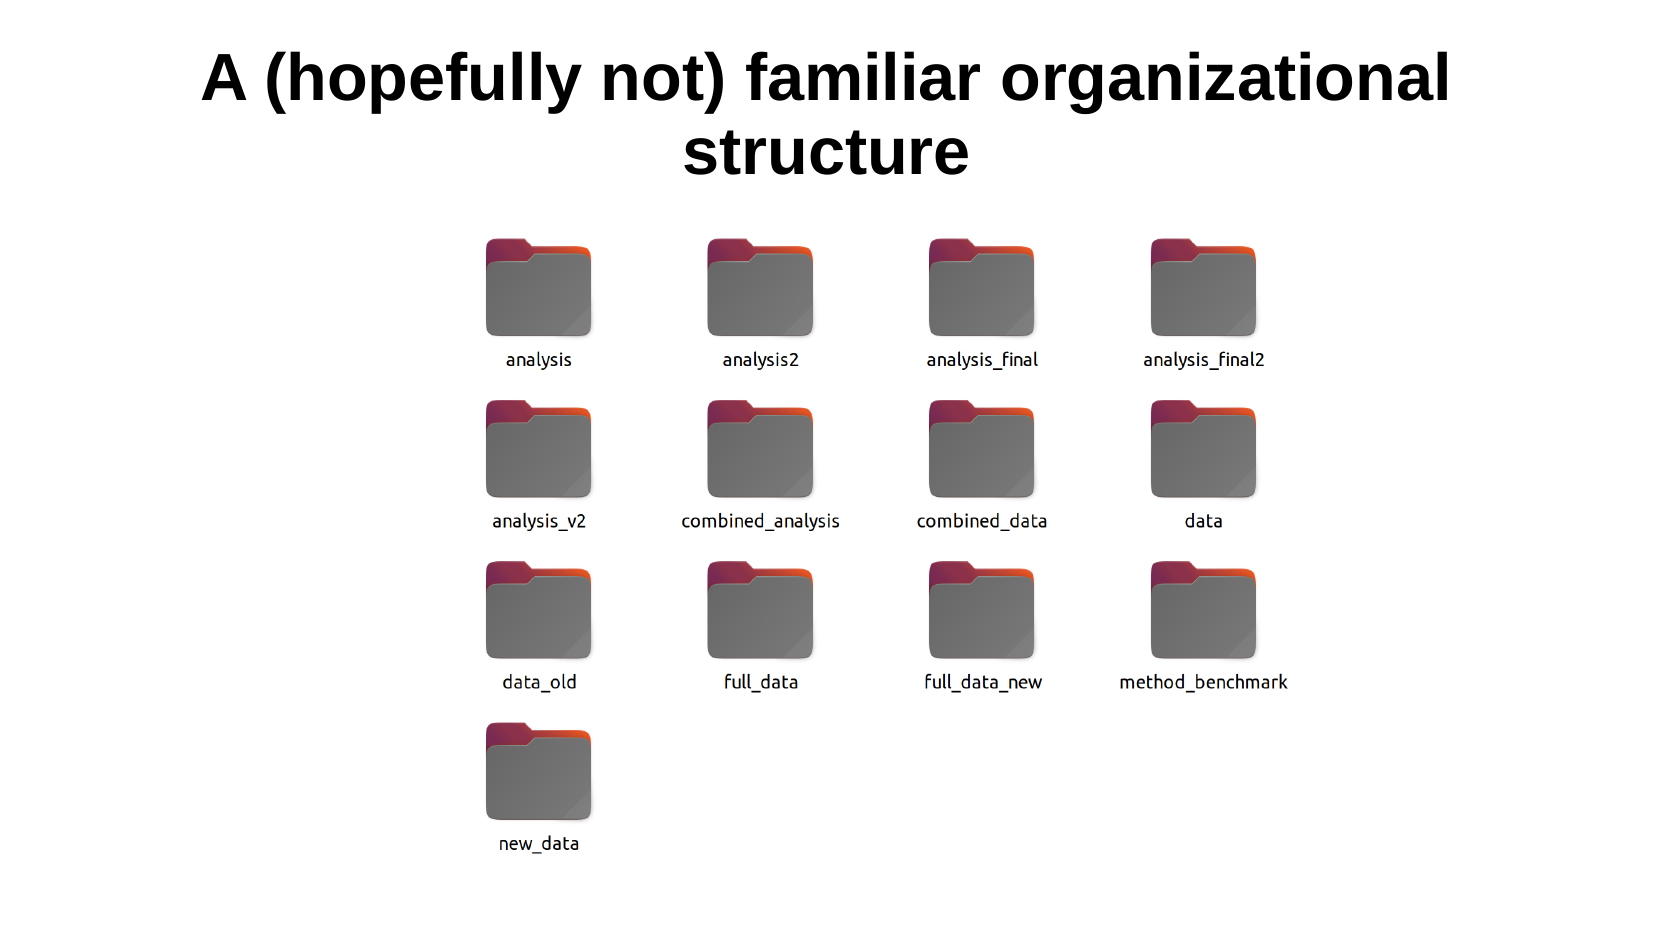

# A (hopefully not) familiar organizational structure